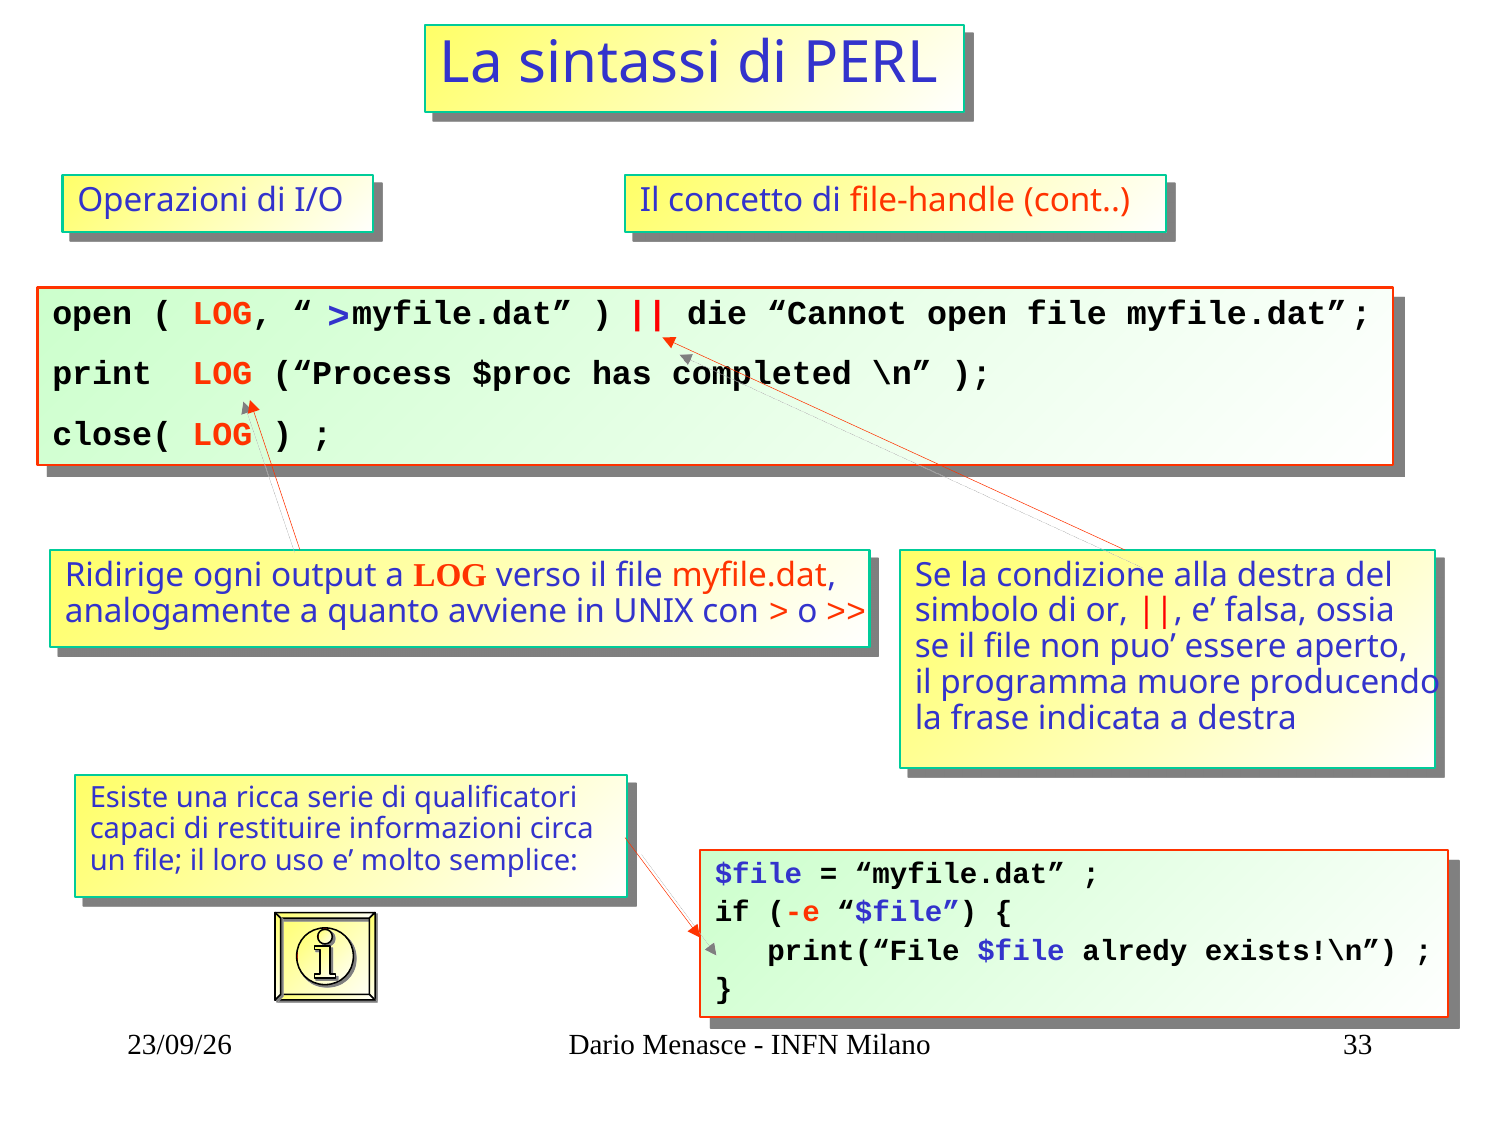

La sintassi di PERL
Operazioni di I/O
Il concetto di file-handle (cont..)
open ( LOG, “ myfile.dat” ) ;
print LOG (“Process $proc has completed \n” );
close( LOG ) ;
>
|| die “Cannot open file myfile.dat”
Se la condizione alla destra del
simbolo di or, ||, e’ falsa, ossia
se il file non puo’ essere aperto,
il programma muore producendo
la frase indicata a destra
Ridirige ogni output a LOG verso il file myfile.dat,
analogamente a quanto avviene in UNIX con > o >>
Esiste una ricca serie di qualificatori
capaci di restituire informazioni circa
un file; il loro uso e’ molto semplice:
$file = “myfile.dat” ;
if (-e “$file”) {
 print(“File $file alredy exists!\n”) ;
}
Dario Menasce - INFN Milano